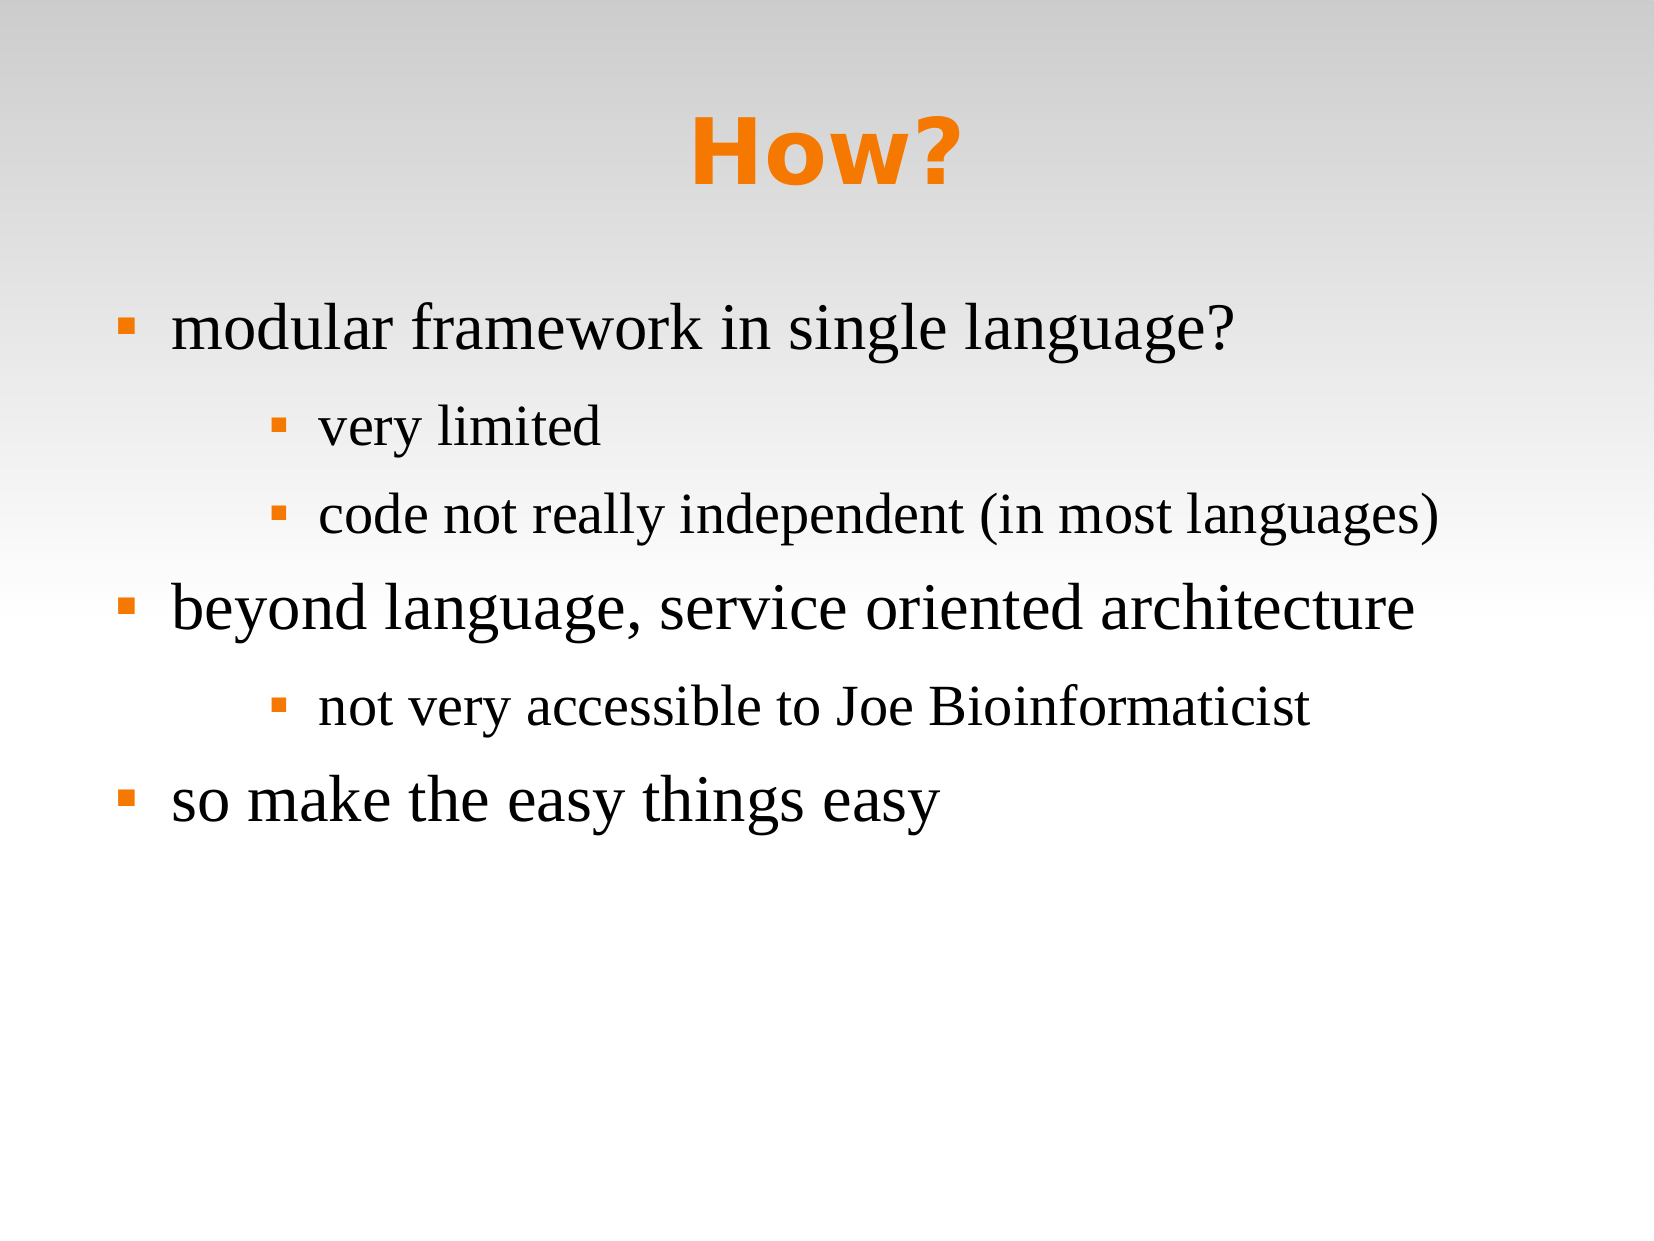

# How?
modular framework in single language?
very limited
code not really independent (in most languages)
beyond language, service oriented architecture
not very accessible to Joe Bioinformaticist
so make the easy things easy